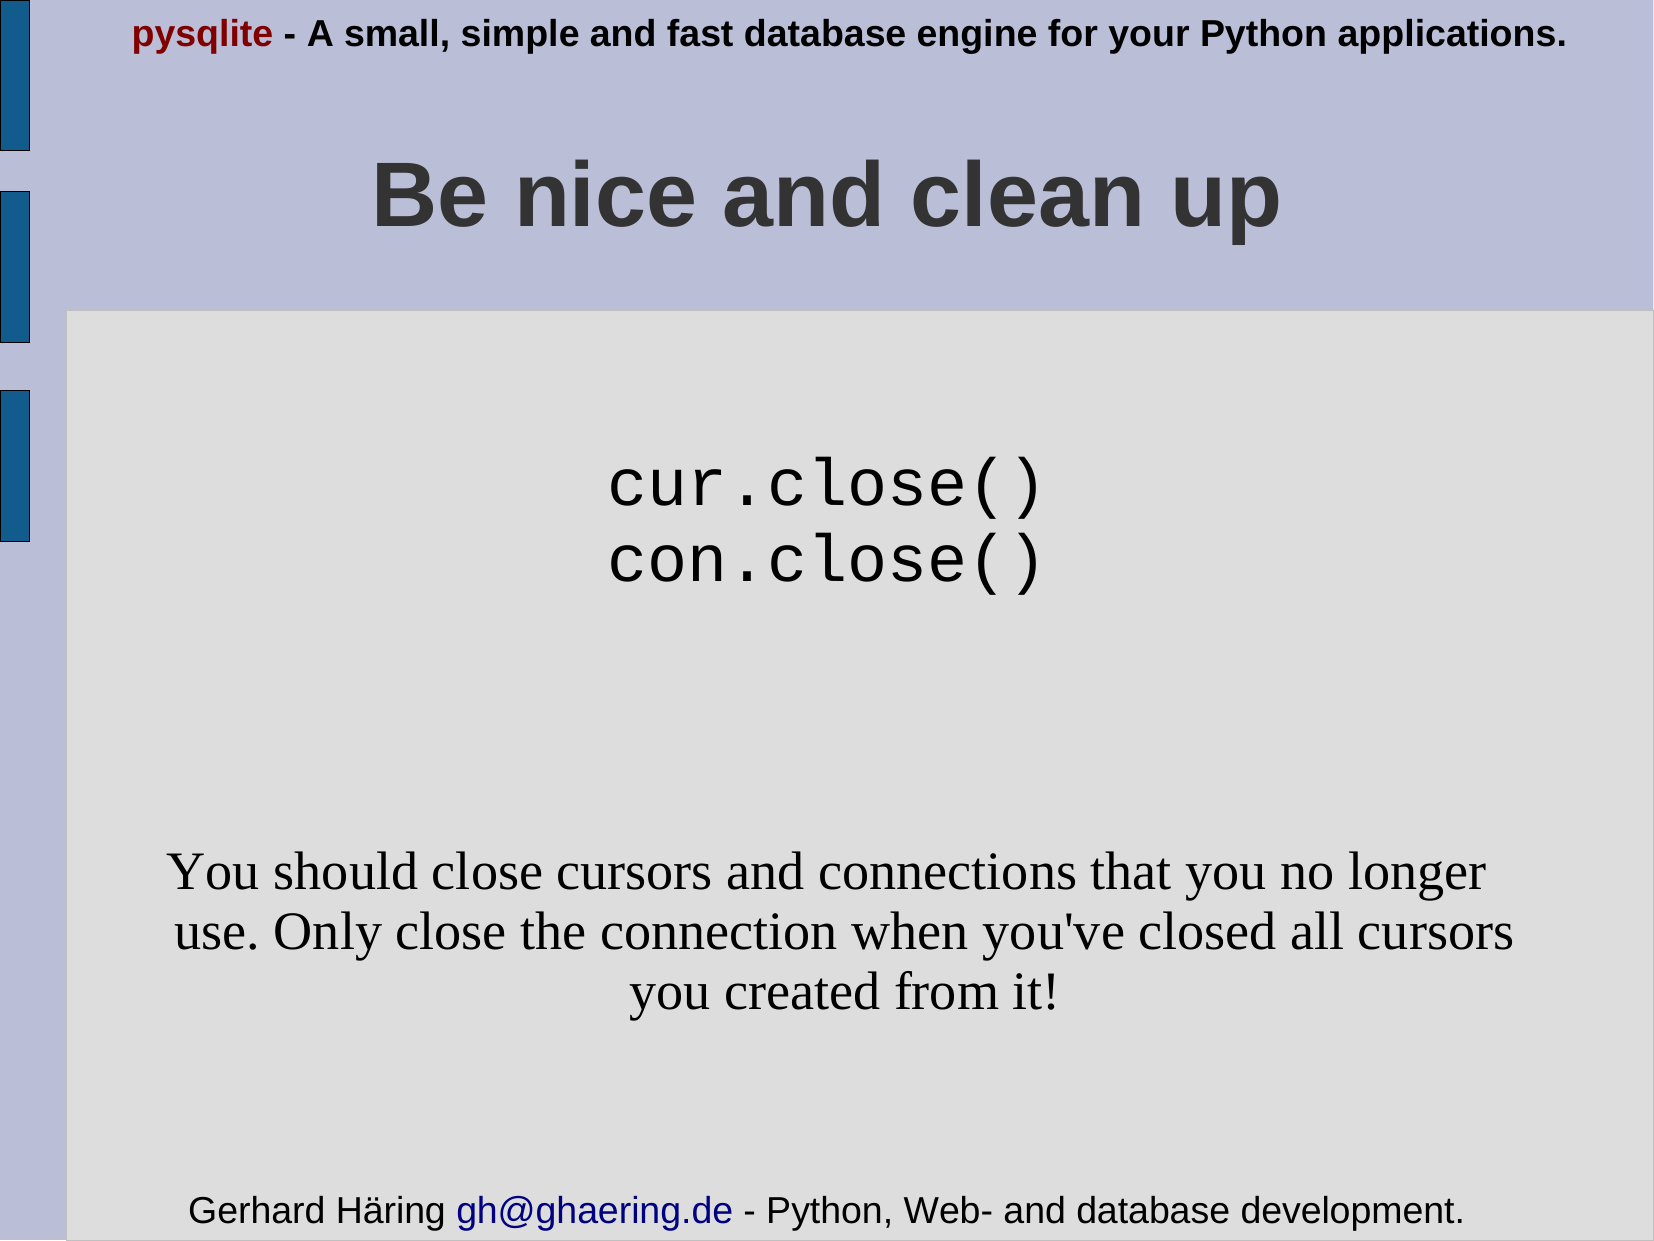

# Be nice and clean up
cur.close()
con.close()
You should close cursors and connections that you no longer use. Only close the connection when you've closed all cursors you created from it!